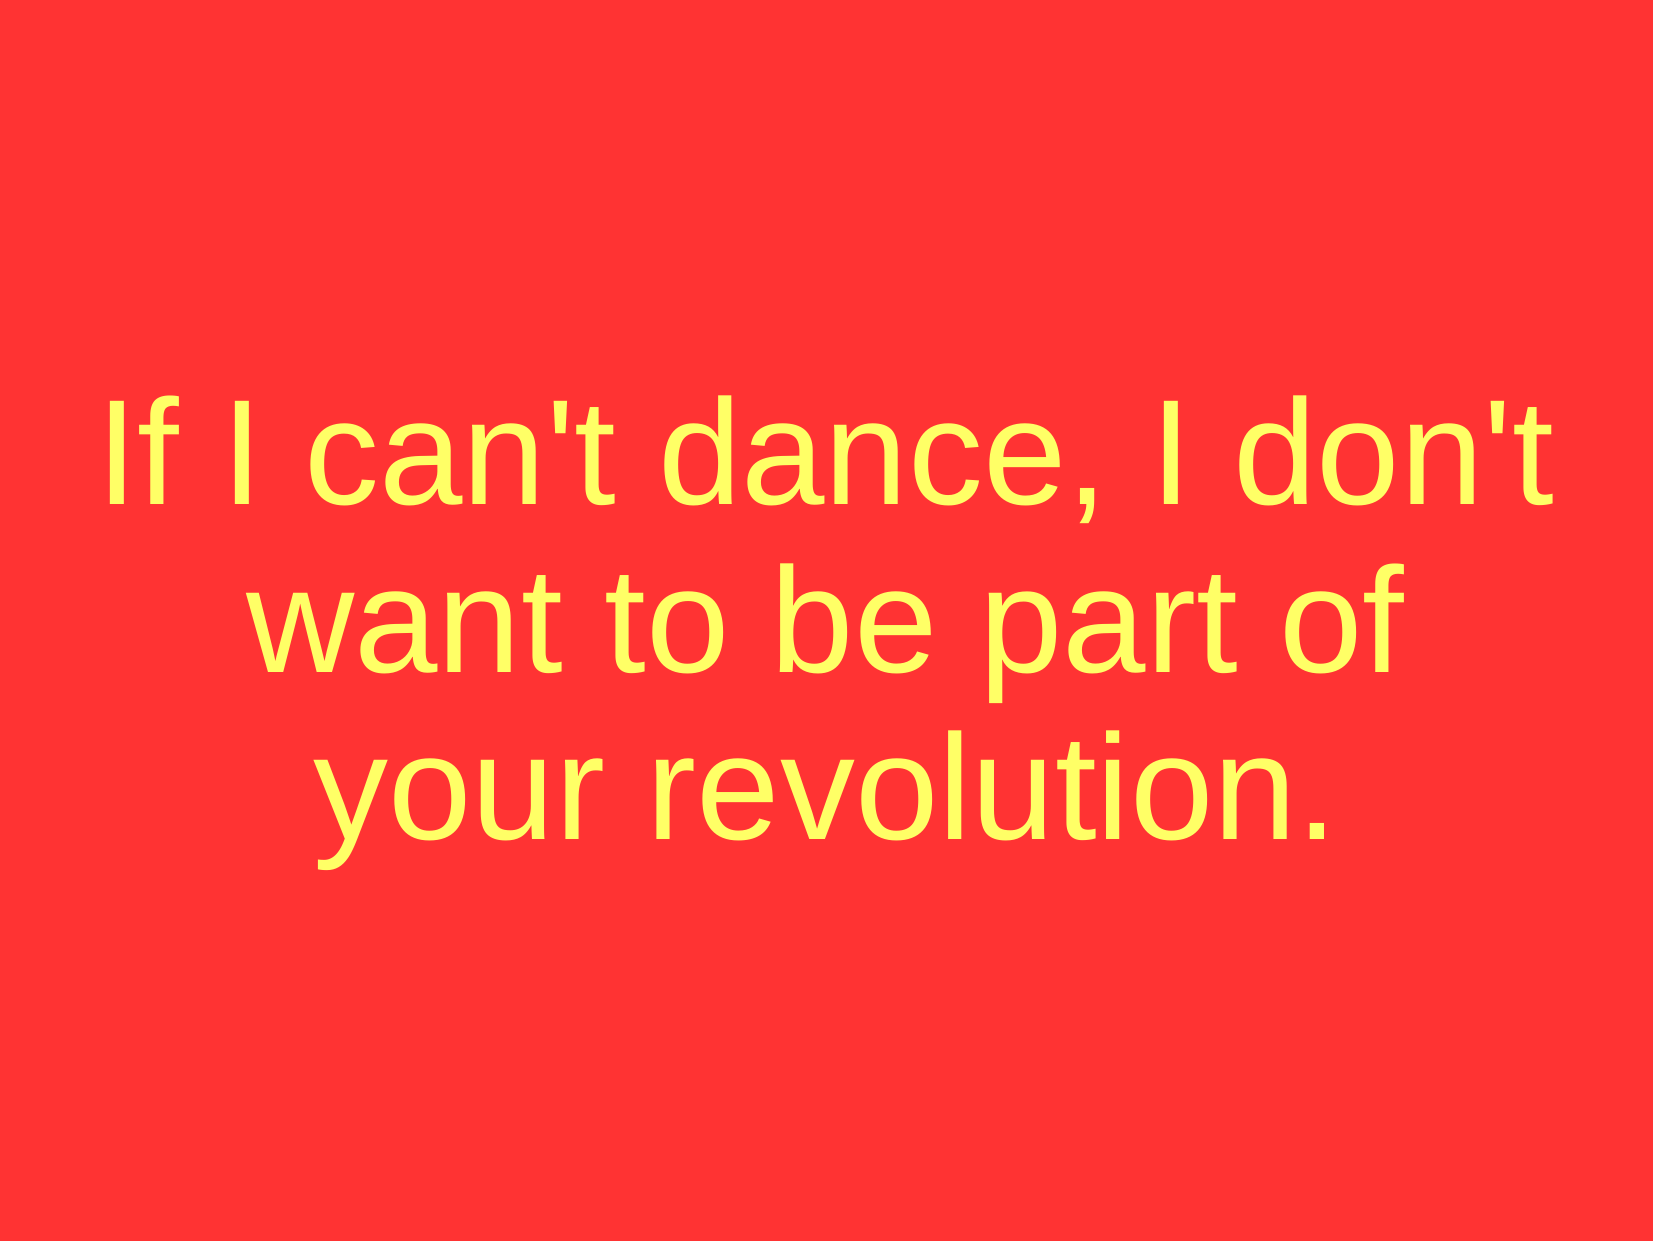

# If I can't dance, I don't want to be part of your revolution.